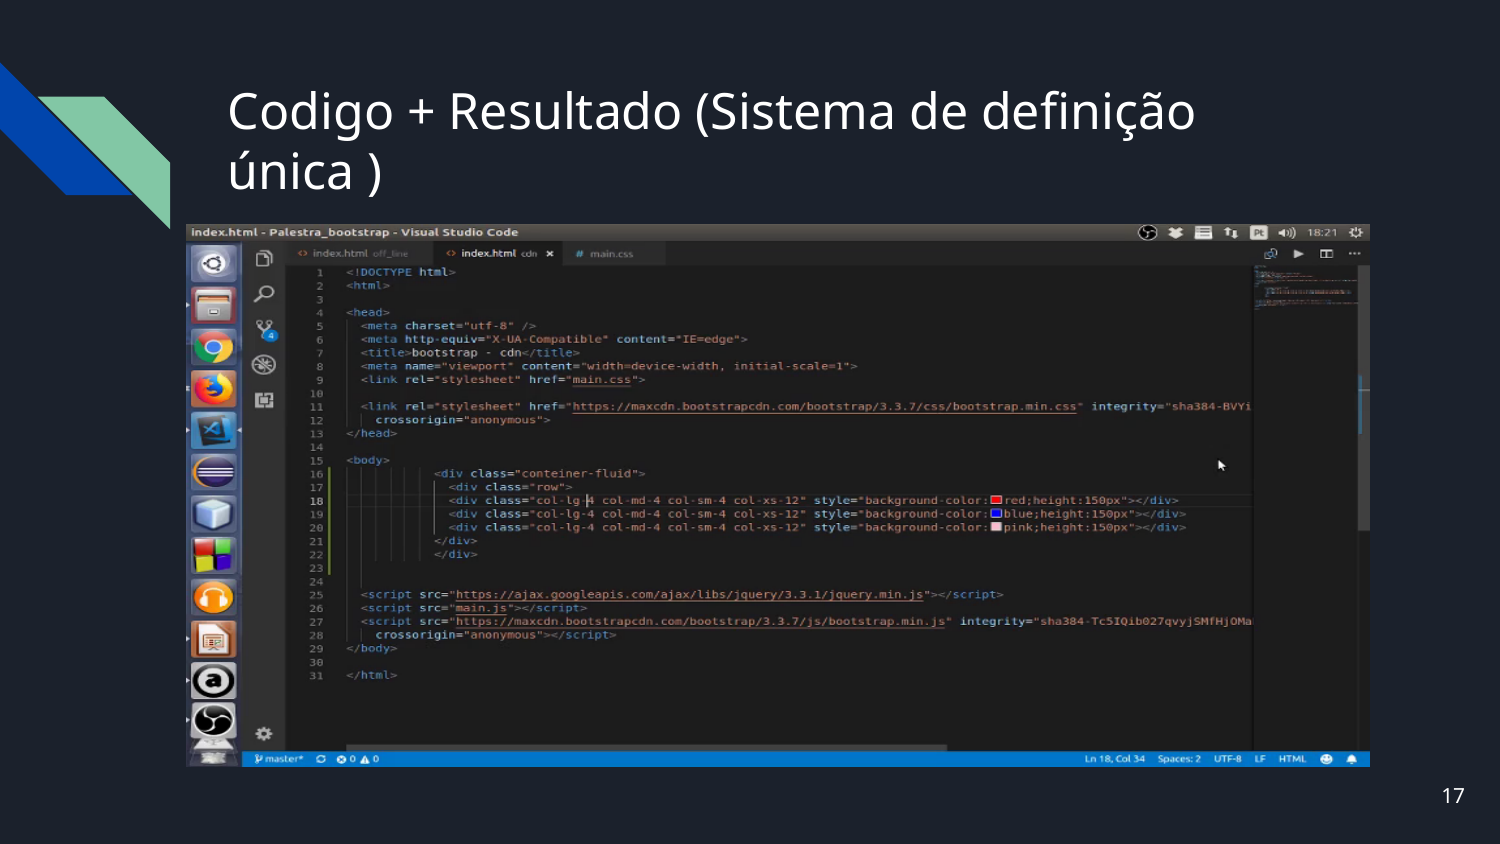

# Codigo + Resultado (Sistema de definição única )